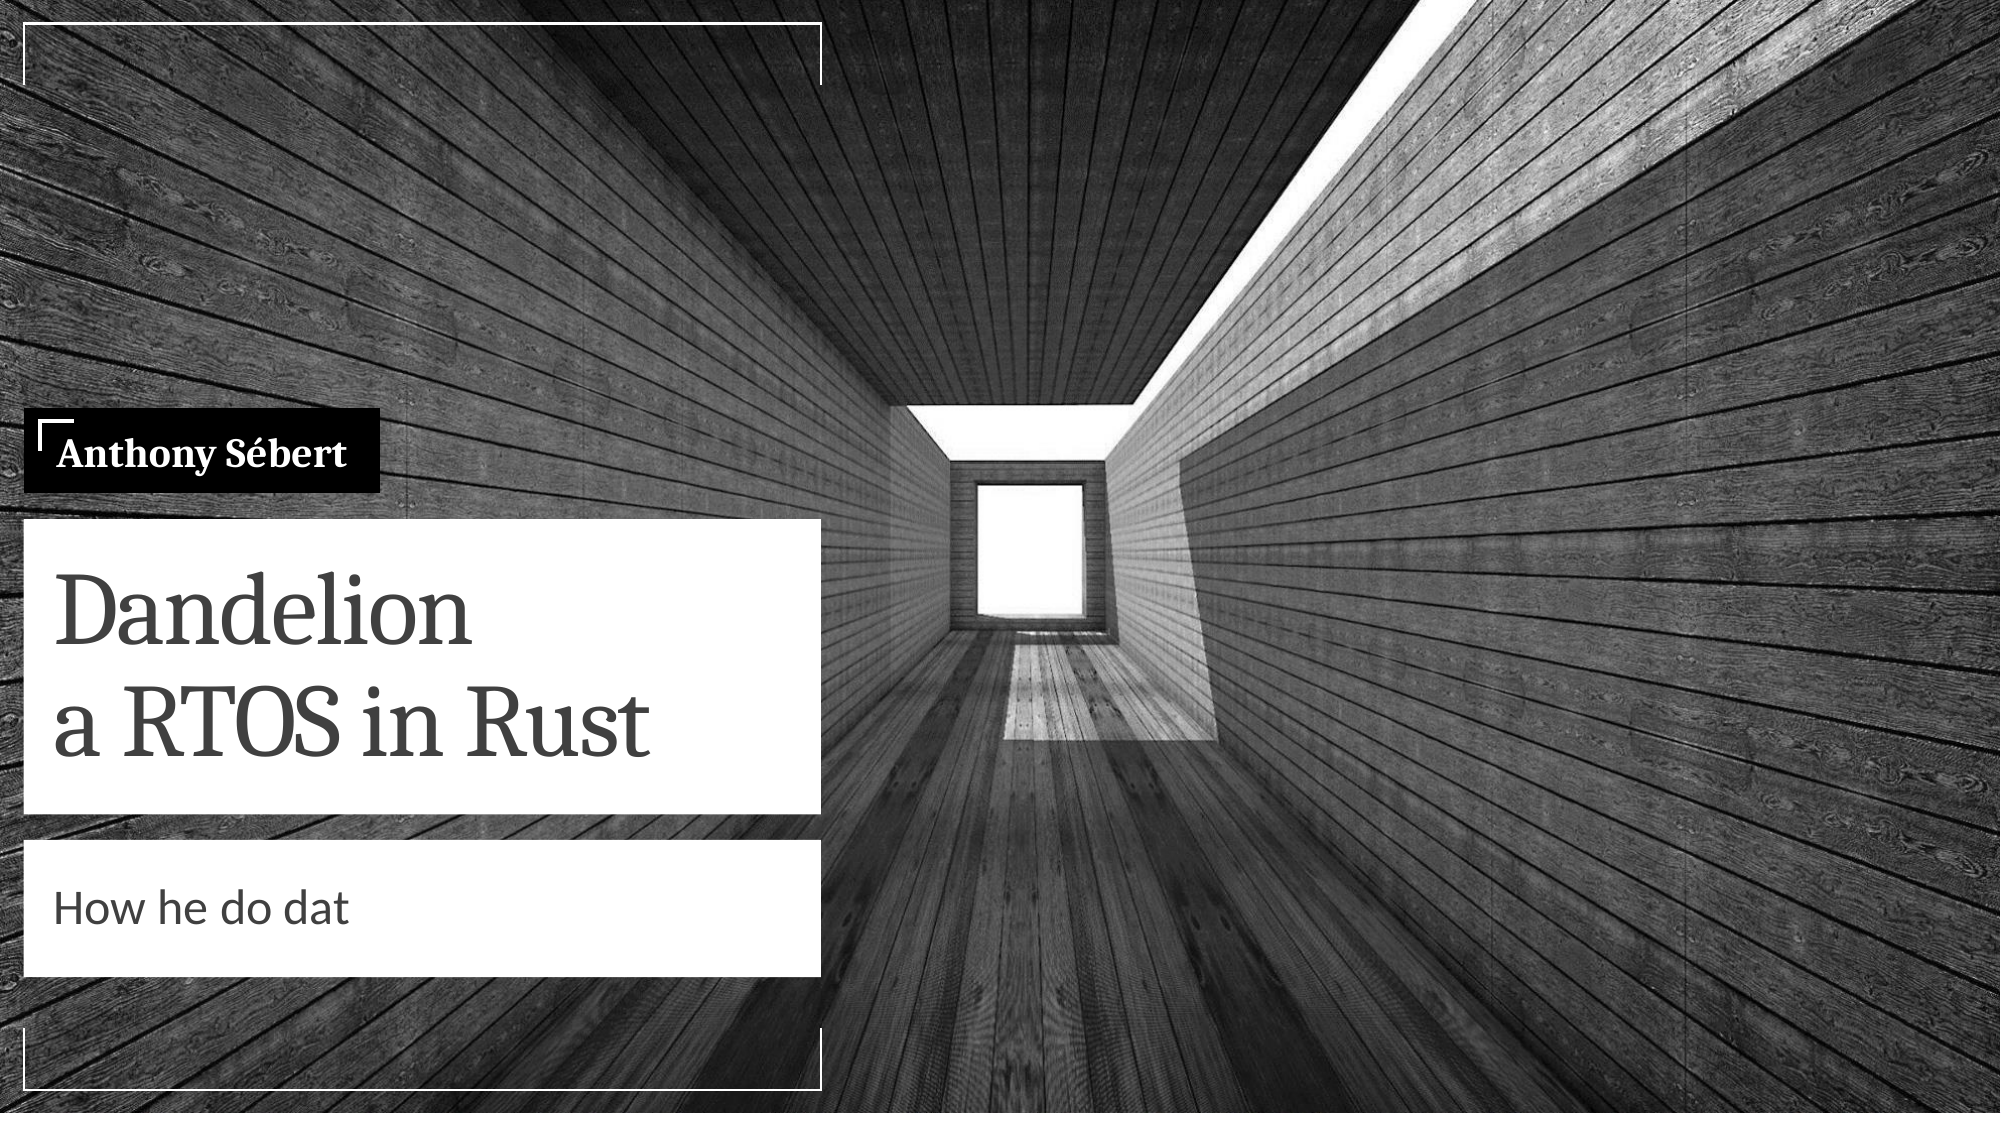

Anthony Sébert
# Dandelion a RTOS in Rust
How he do dat